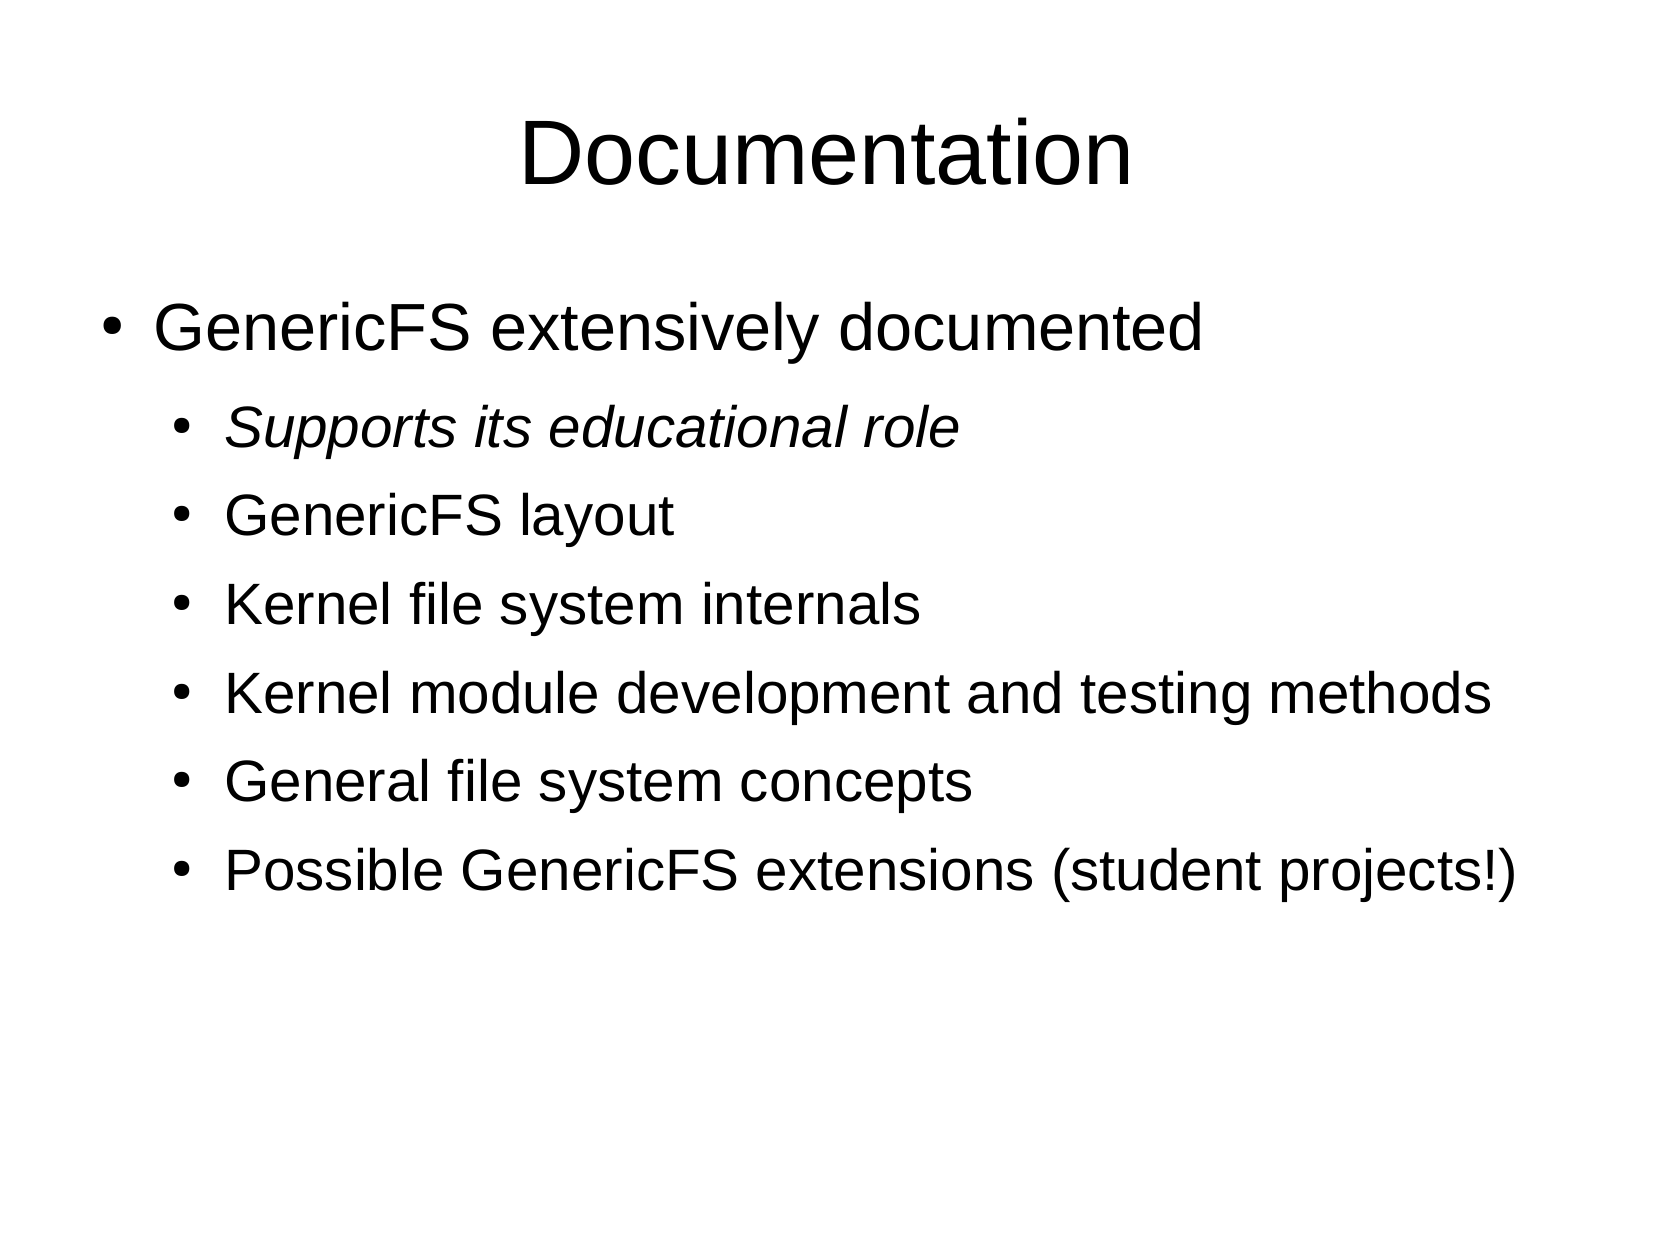

# Documentation
GenericFS extensively documented
Supports its educational role
GenericFS layout
Kernel file system internals
Kernel module development and testing methods
General file system concepts
Possible GenericFS extensions (student projects!)